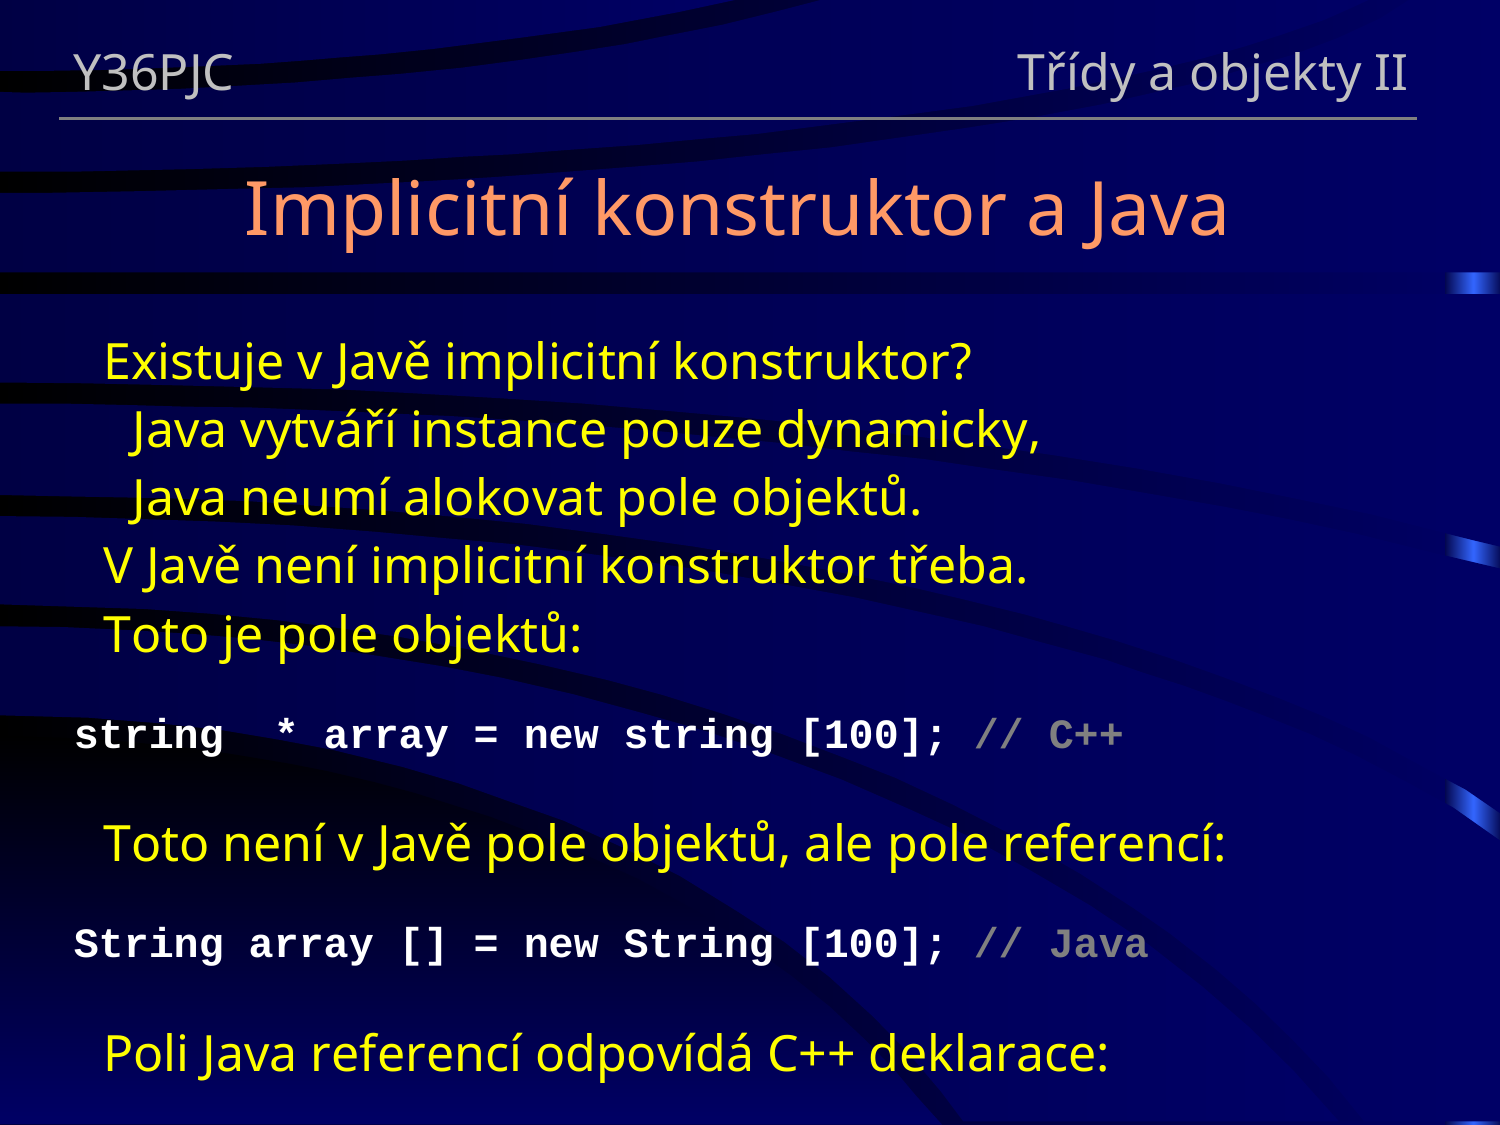

Y36PJC
Třídy a objekty II
Implicitní konstruktor a Java
Existuje v Javě implicitní konstruktor?
Java vytváří instance pouze dynamicky,
Java neumí alokovat pole objektů.
V Javě není implicitní konstruktor třeba.
Toto je pole objektů:
string * array = new string [100]; // C++
Toto není v Javě pole objektů, ale pole referencí:
String array [] = new String [100]; // Java
Poli Java referencí odpovídá C++ deklarace:
string ** array = new string [100]; // C++